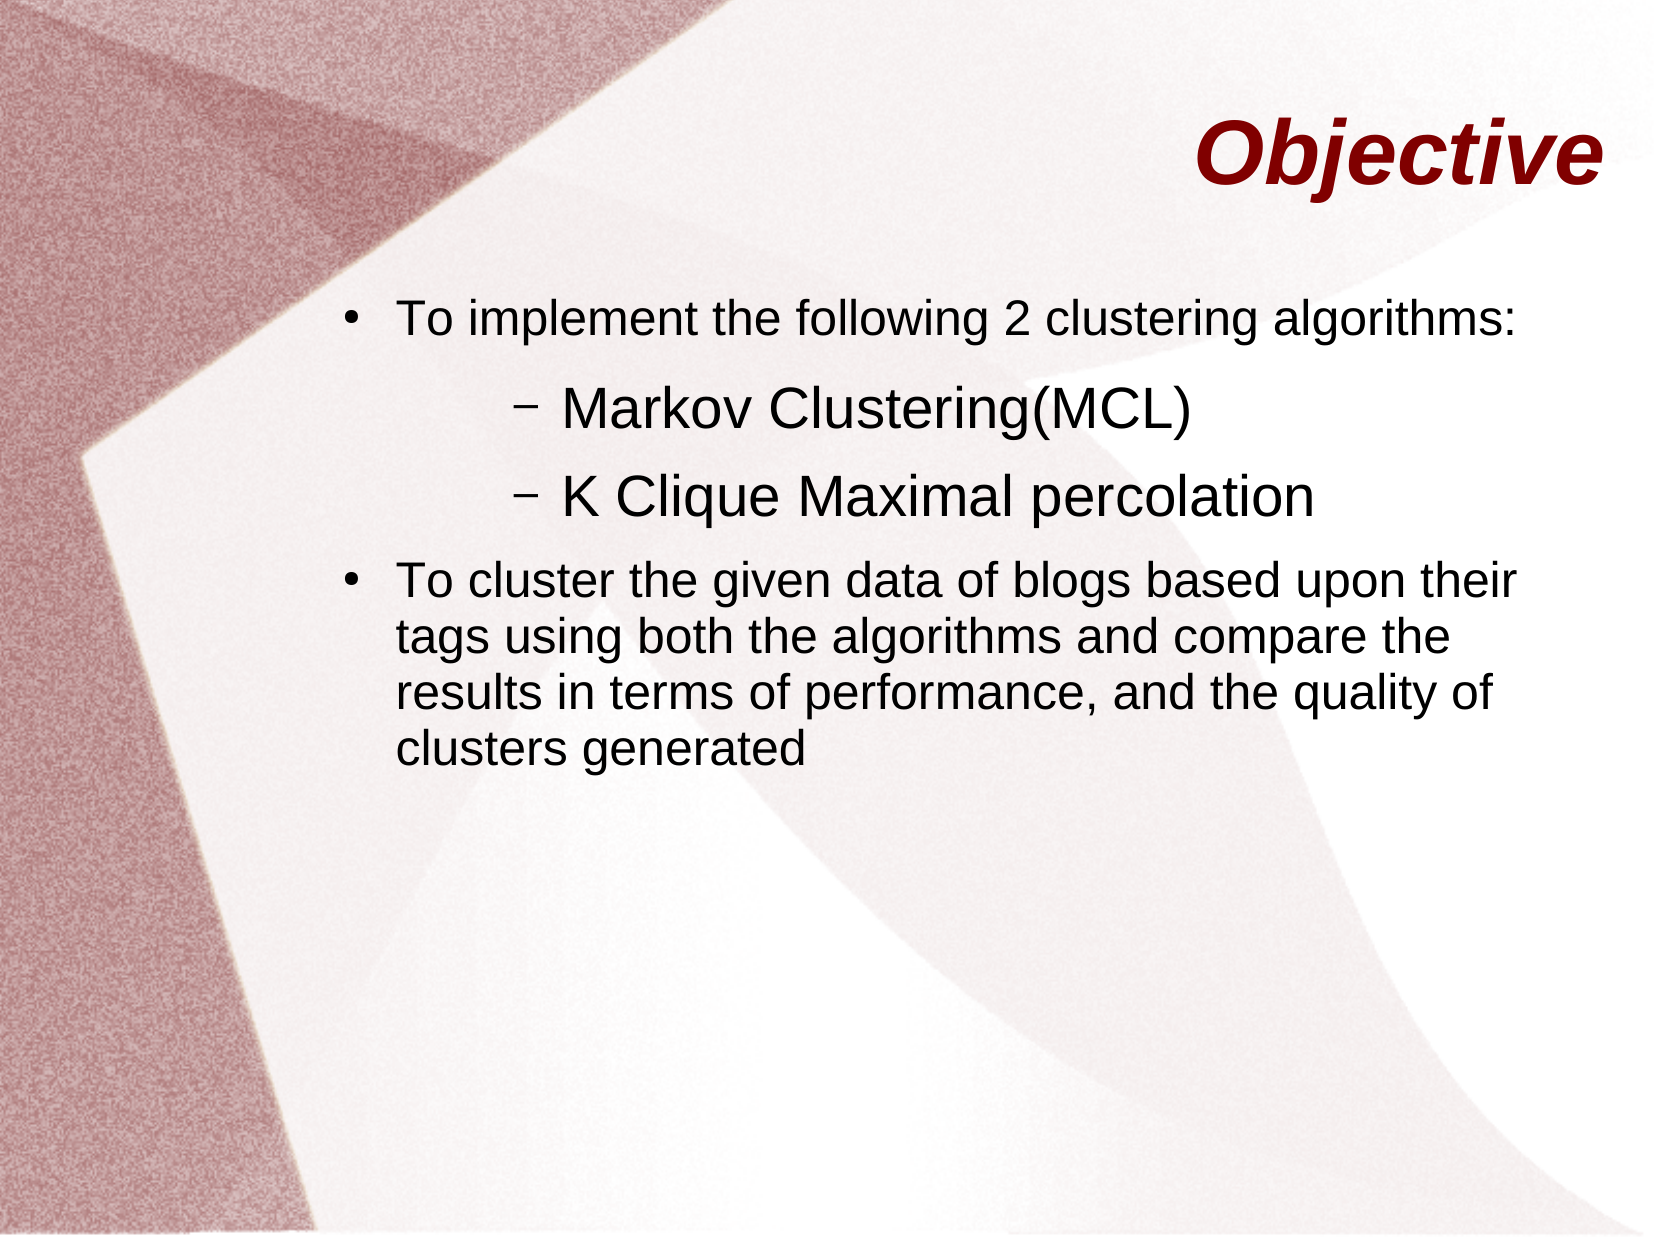

# Objective
To implement the following 2 clustering algorithms:
Markov Clustering(MCL)
K Clique Maximal percolation
To cluster the given data of blogs based upon their tags using both the algorithms and compare the results in terms of performance, and the quality of clusters generated